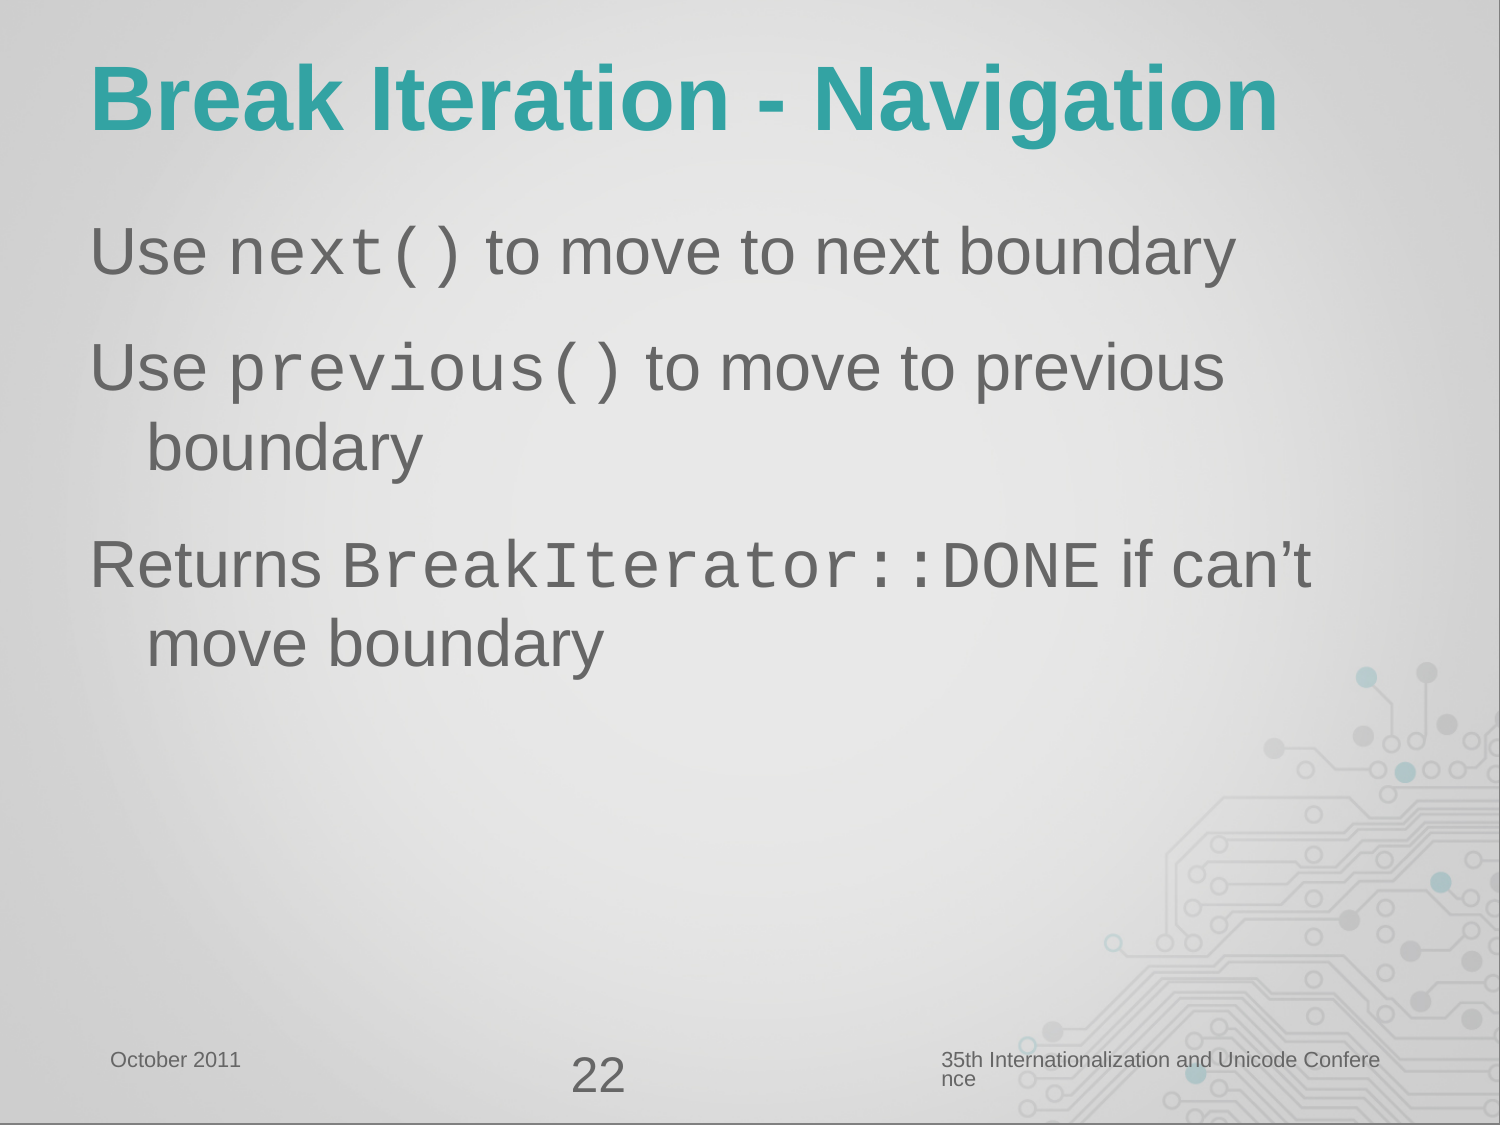

# Break Iteration - Navigation
Use next() to move to next boundary
Use previous() to move to previous boundary
Returns BreakIterator::DONE if can’t move boundary
October 2011
22
35th Internationalization and Unicode Conference